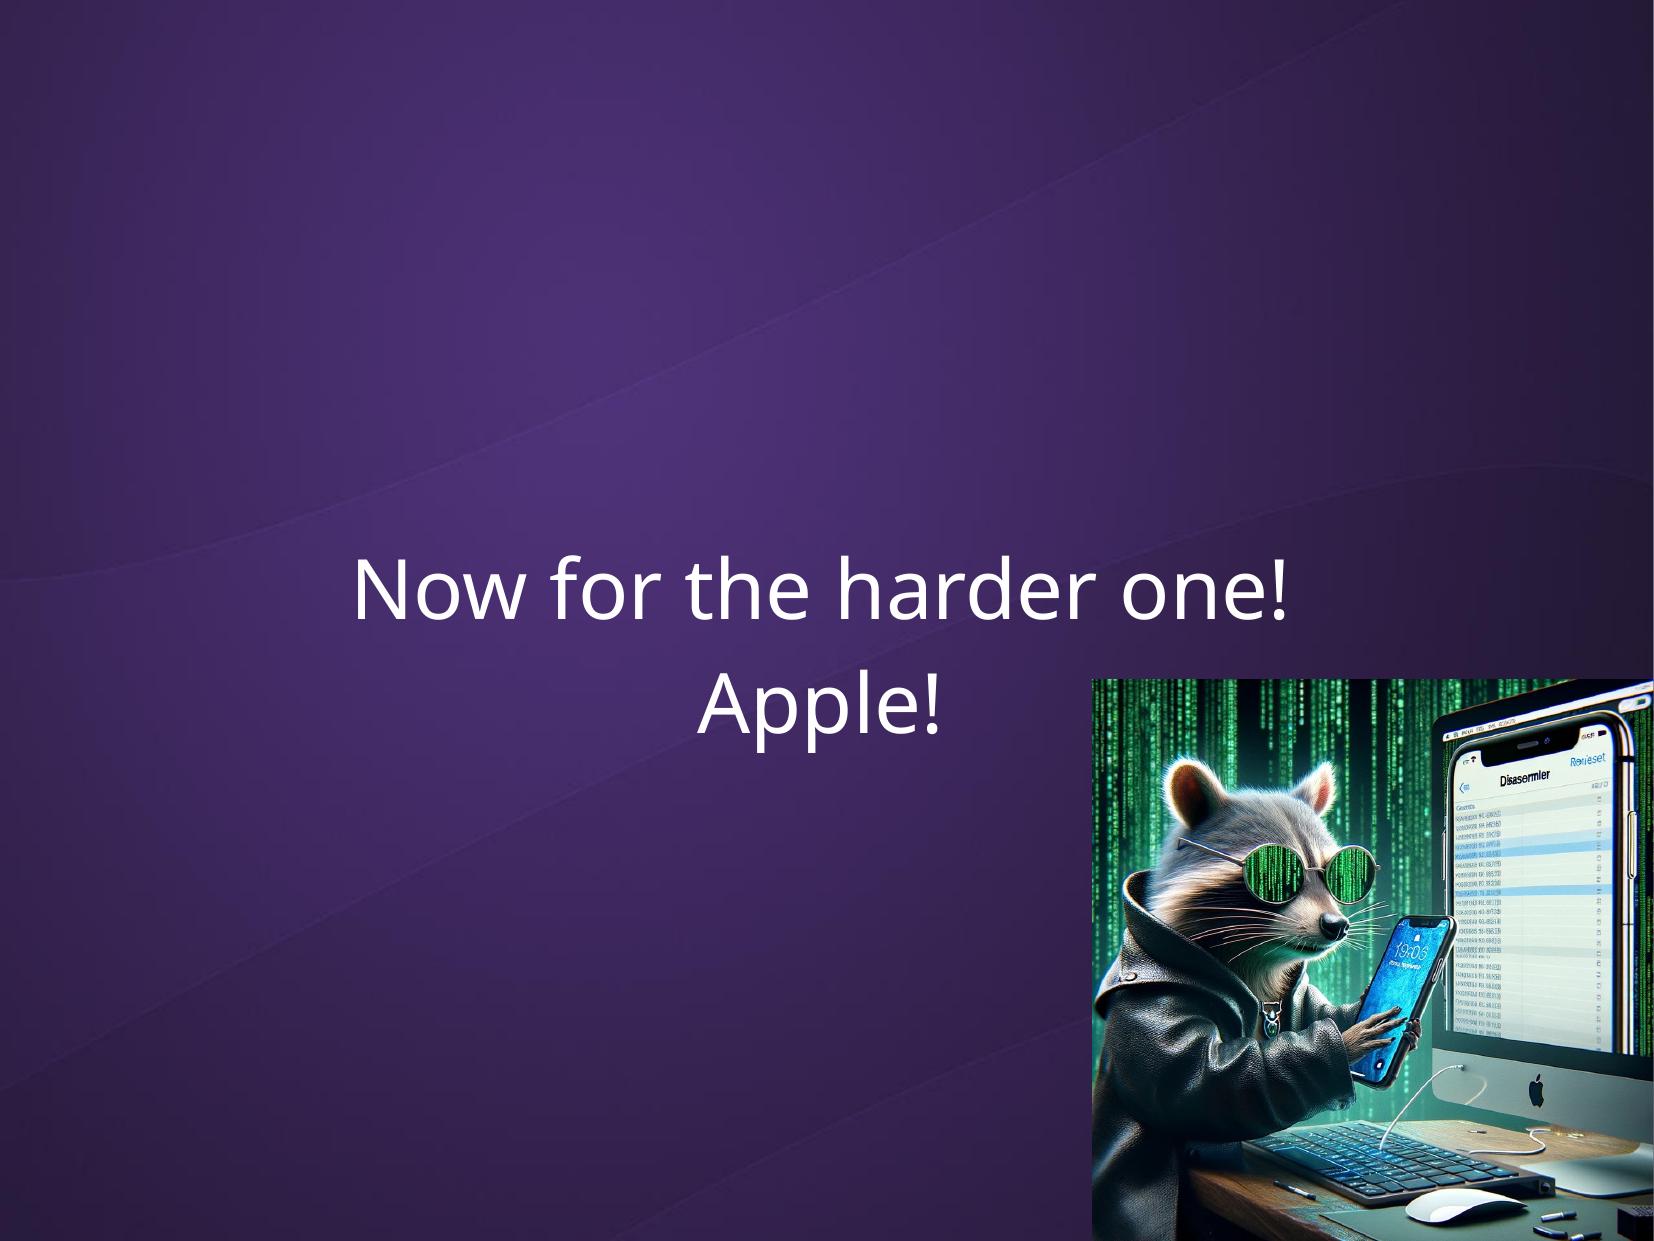

#
Now for the harder one!
Apple!